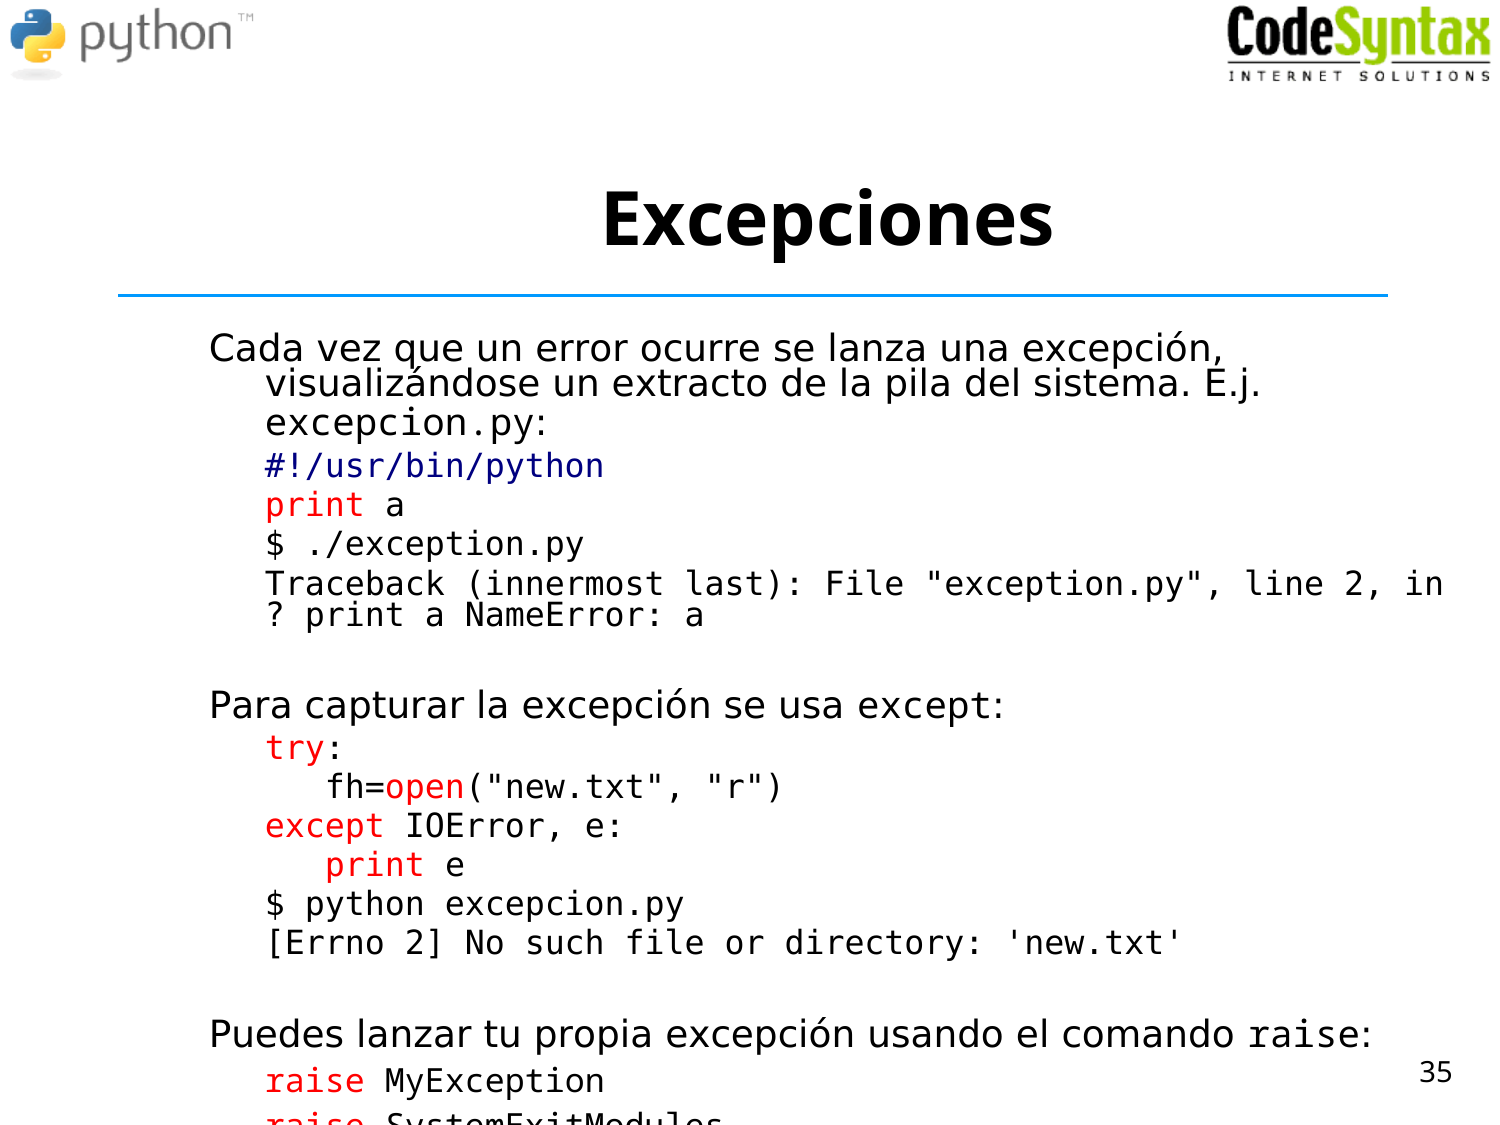

# Excepciones
Cada vez que un error ocurre se lanza una excepción, visualizándose un extracto de la pila del sistema. E.j. excepcion.py:
	#!/usr/bin/python
	print a
	$ ./exception.py
	Traceback (innermost last): File "exception.py", line 2, in ? print a NameError: a
Para capturar la excepción se usa except:
	try:
	 fh=open("new.txt", "r")
	except IOError, e:
	 print e
	$ python excepcion.py
	[Errno 2] No such file or directory: 'new.txt'
Puedes lanzar tu propia excepción usando el comando raise:
	raise MyException
	raise SystemExitModules
35